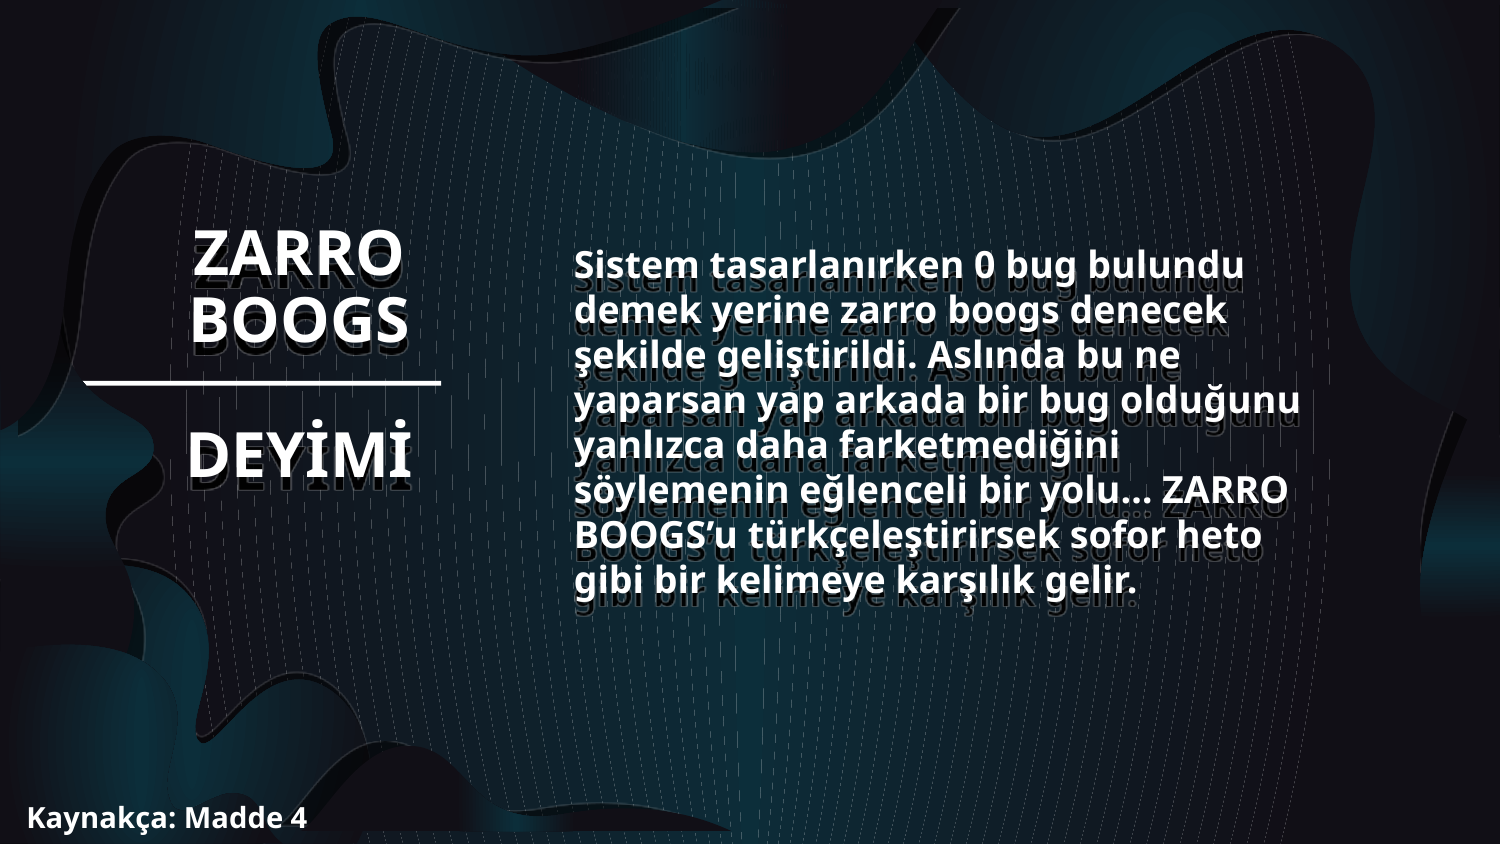

Sistem tasarlanırken 0 bug bulundu demek yerine zarro boogs denecek şekilde geliştirildi. Aslında bu ne yaparsan yap arkada bir bug olduğunu yanlızca daha farketmediğini söylemenin eğlenceli bir yolu… ZARRO BOOGS’u türkçeleştirirsek sofor heto gibi bir kelimeye karşılık gelir.
# ZARRO BOOGS DEYİMİ
Kaynakça: Madde 4